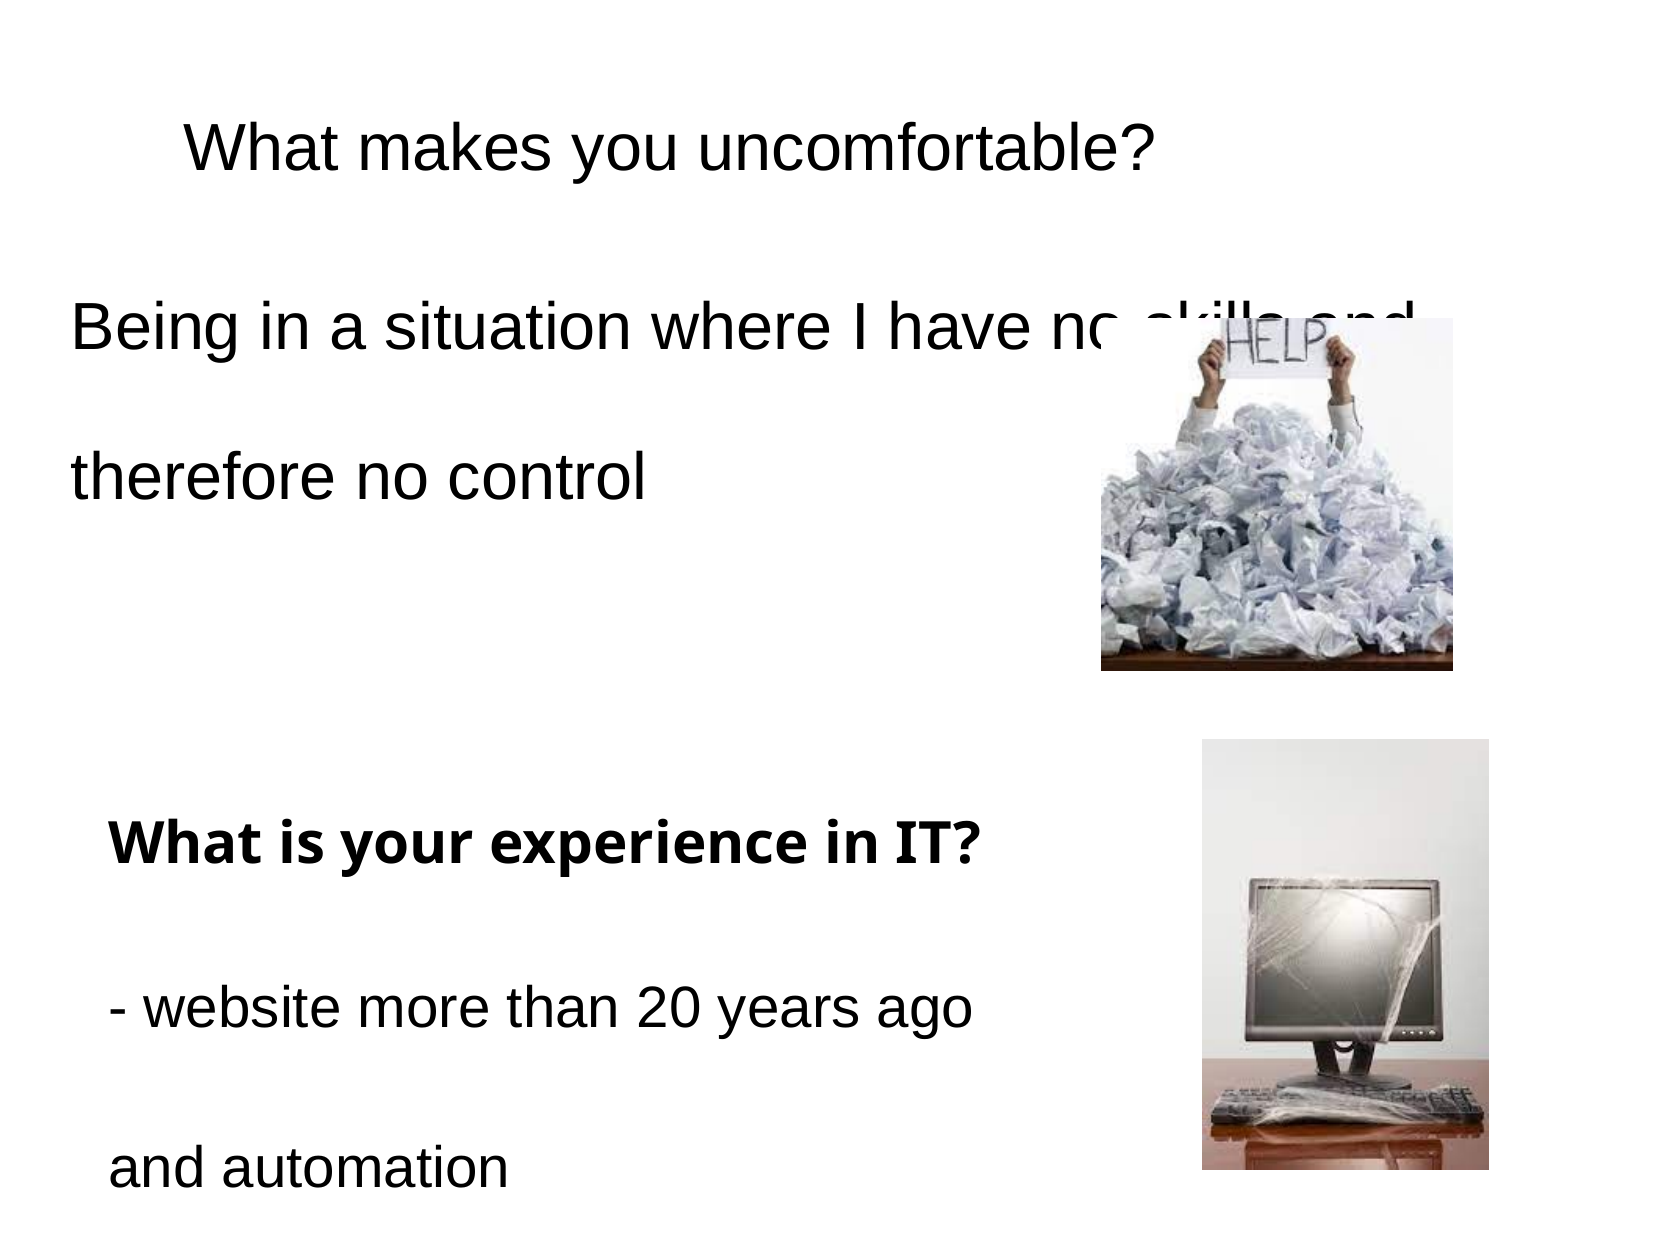

# What makes you uncomfortable?
Being in a situation where I have no skills and therefore no control
What is your experience in IT?
- website more than 20 years ago
and automation